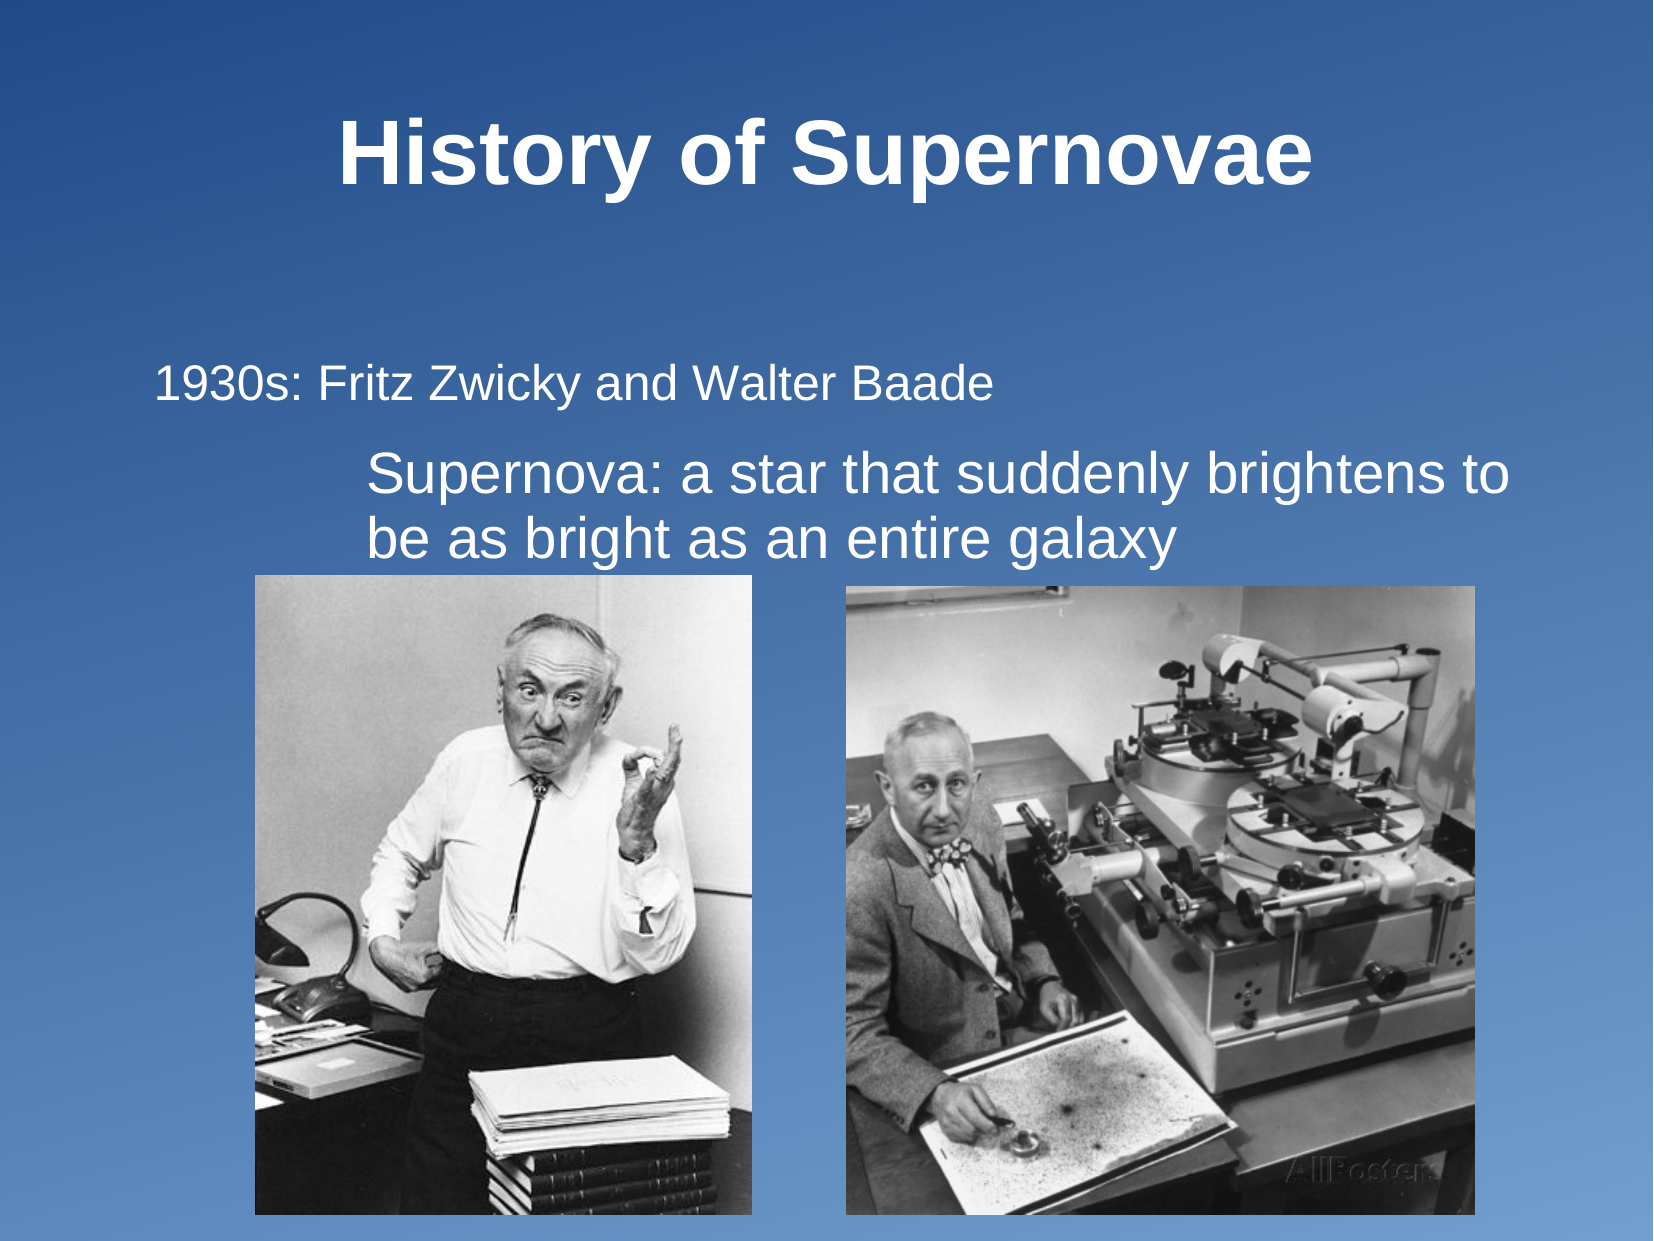

# History of Supernovae
1930s: Fritz Zwicky and Walter Baade
Supernova: a star that suddenly brightens to be as bright as an entire galaxy